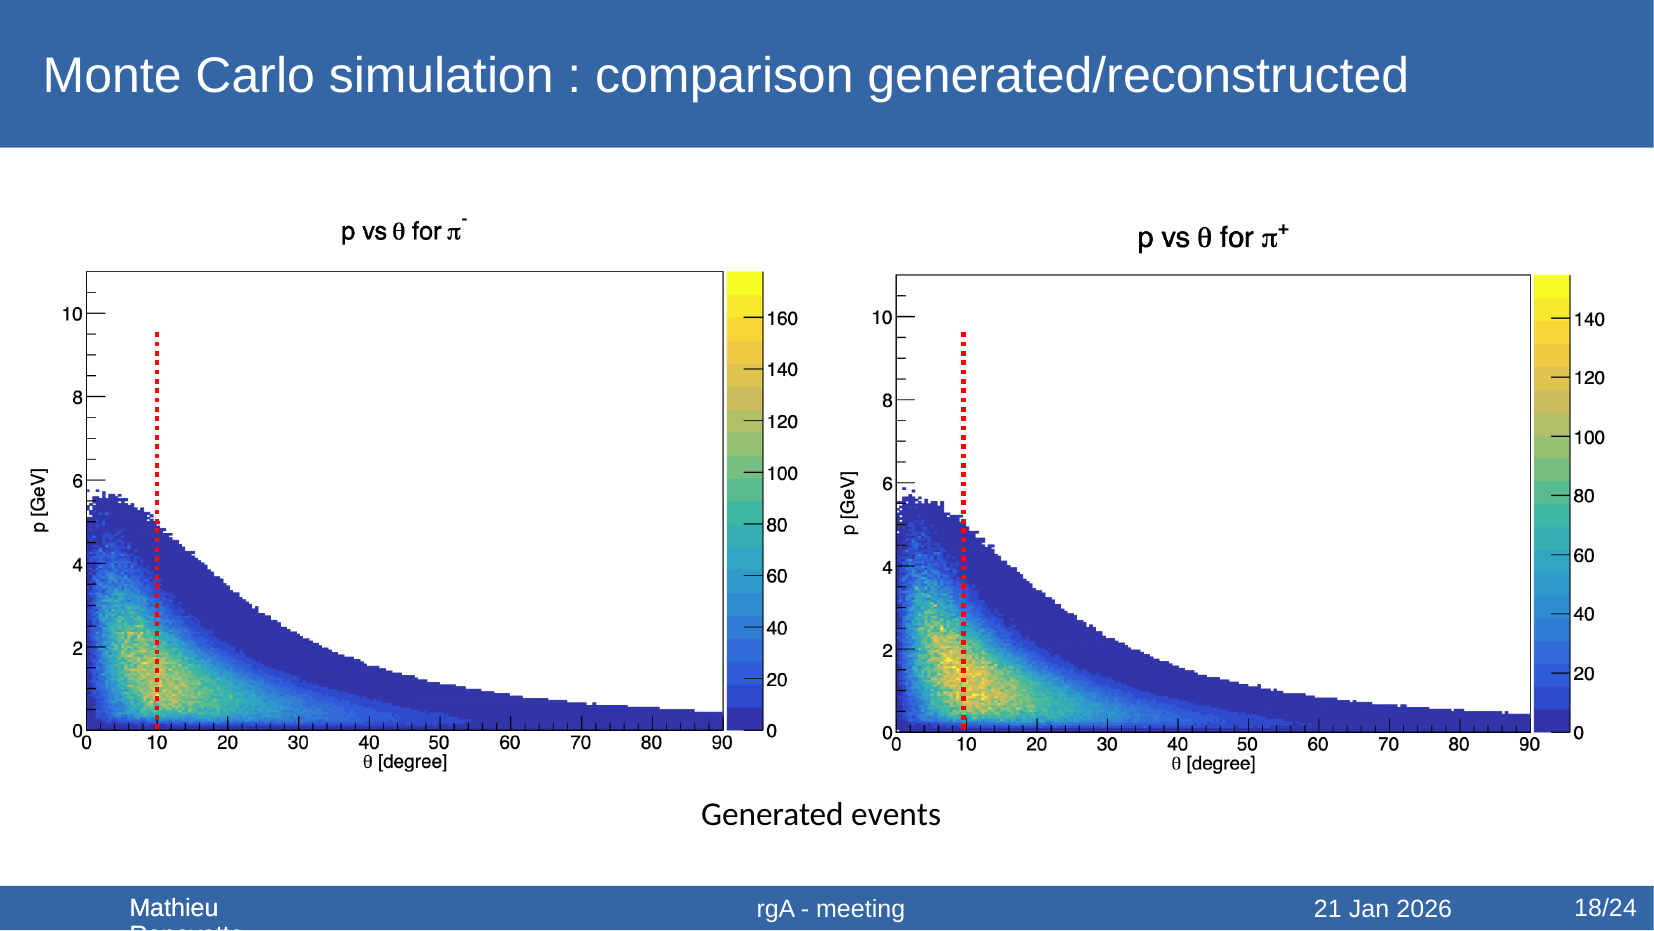

Monte Carlo simulation : comparison generated/reconstructed
Generated events
Mathieu Ronayette
18/24
Mathieu Ronayette
 rgA - meeting
21 Jan 2026